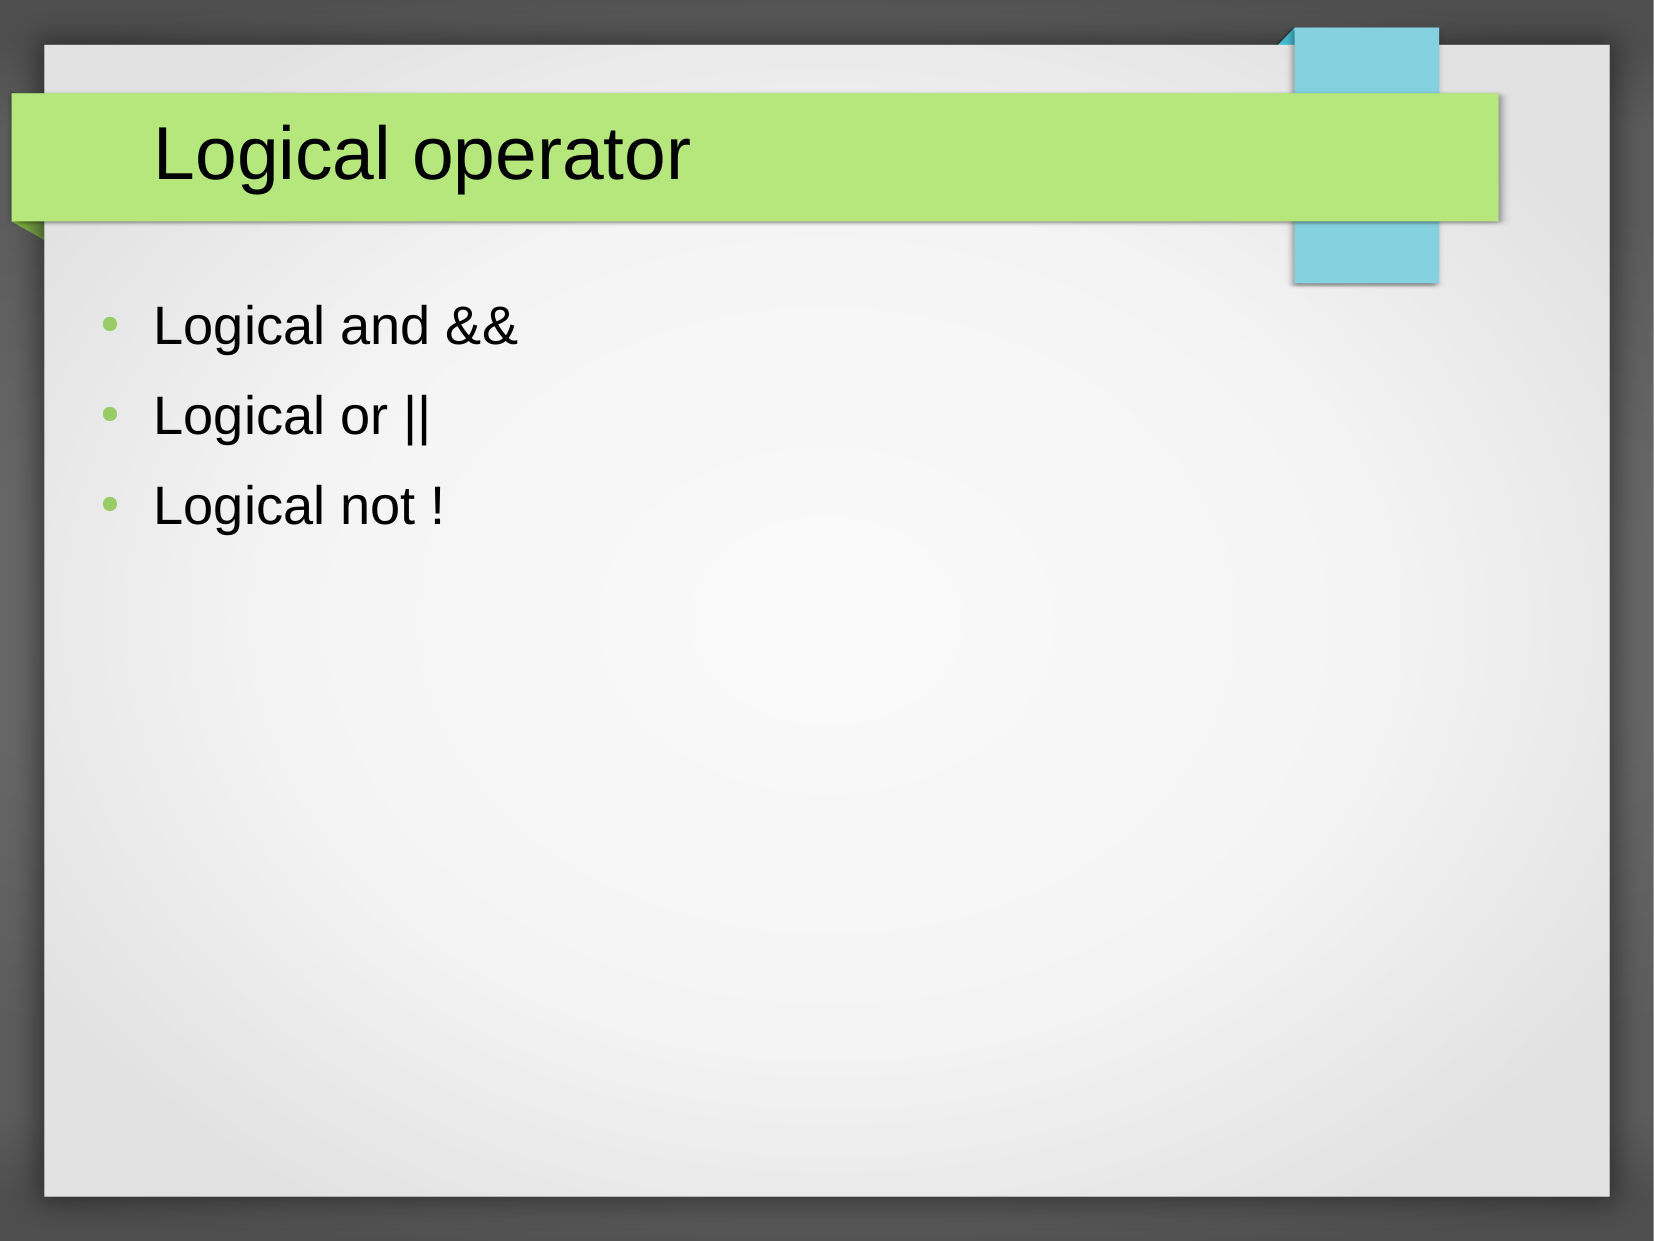

# Logical operator
Logical and &&
Logical or ||
Logical not !